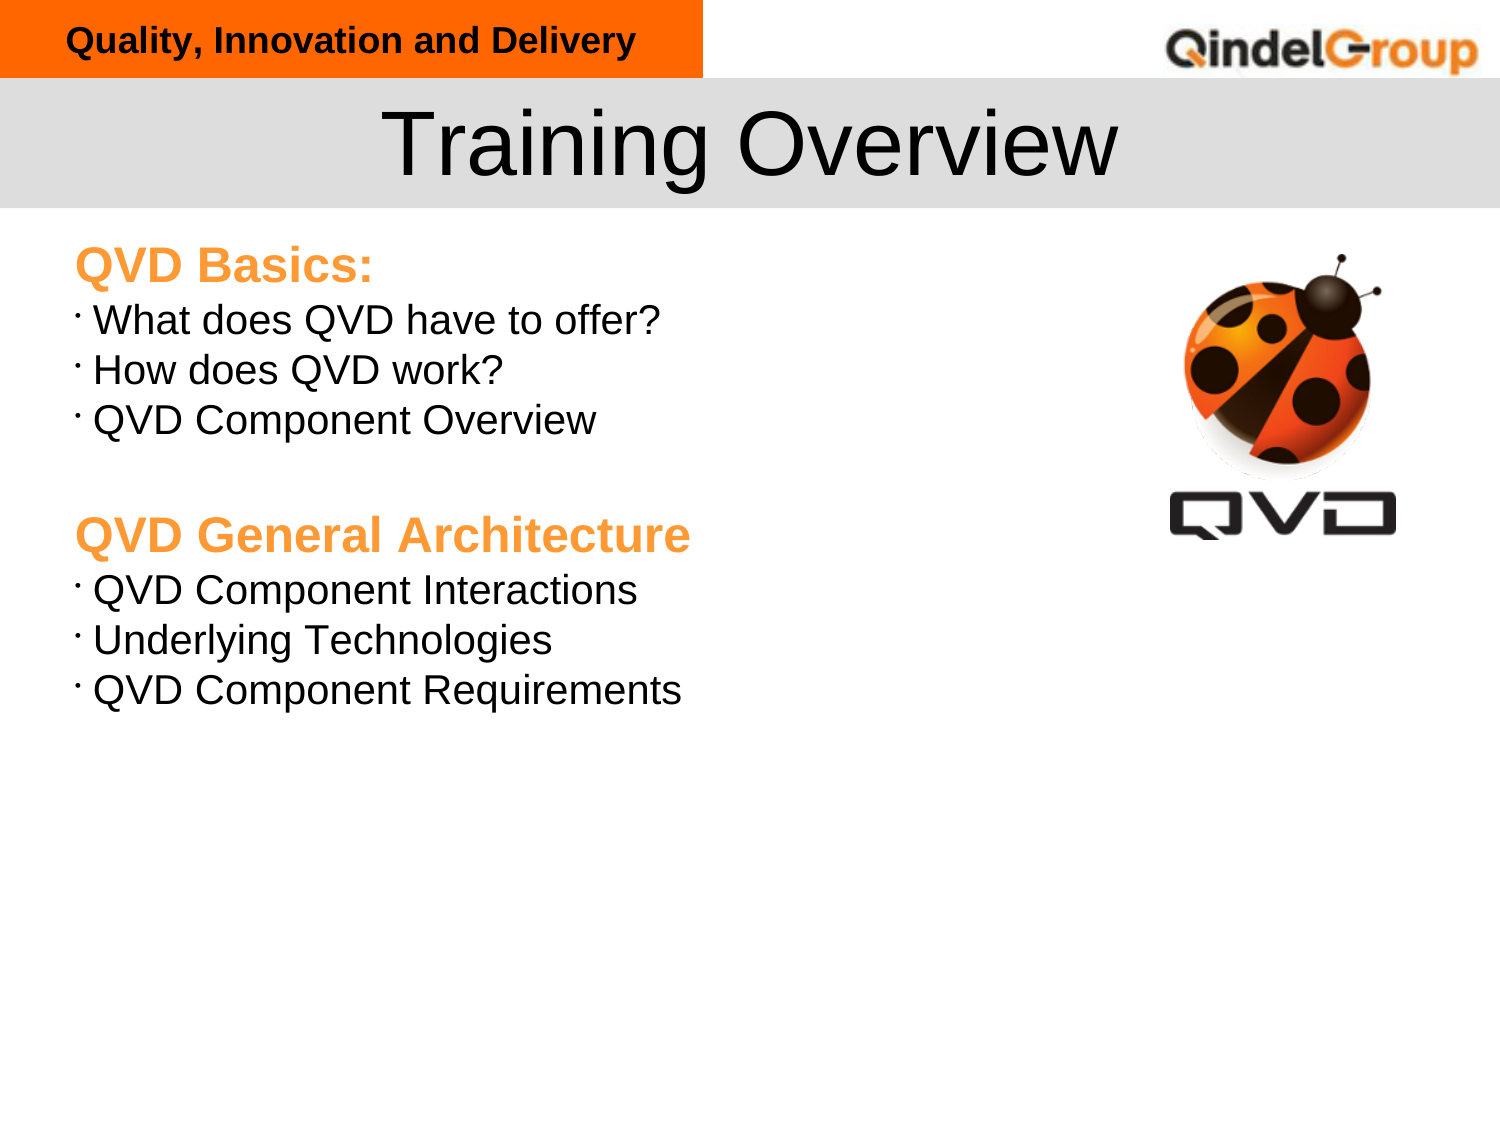

# Training Overview
QVD Basics:
 What does QVD have to offer?
 How does QVD work?
 QVD Component Overview
QVD General Architecture
 QVD Component Interactions
 Underlying Technologies
 QVD Component Requirements